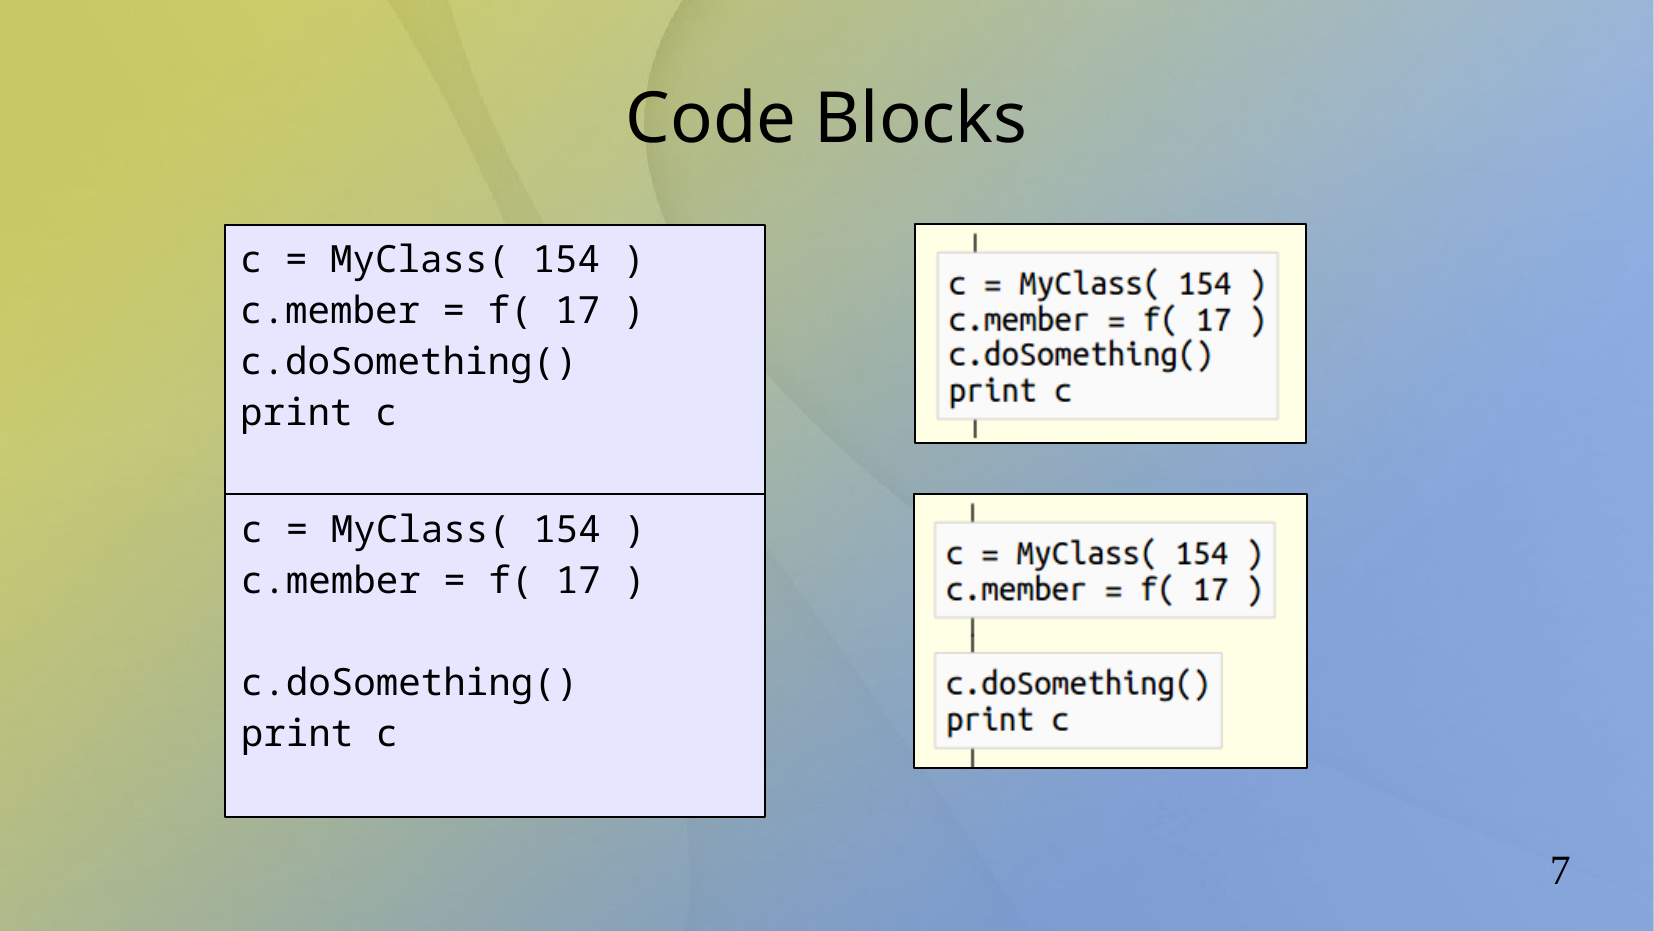

# Code Blocks
c = MyClass( 154 )
c.member = f( 17 )
c.doSomething()
print c
c = MyClass( 154 )
c.member = f( 17 )
c.doSomething()
print c
7